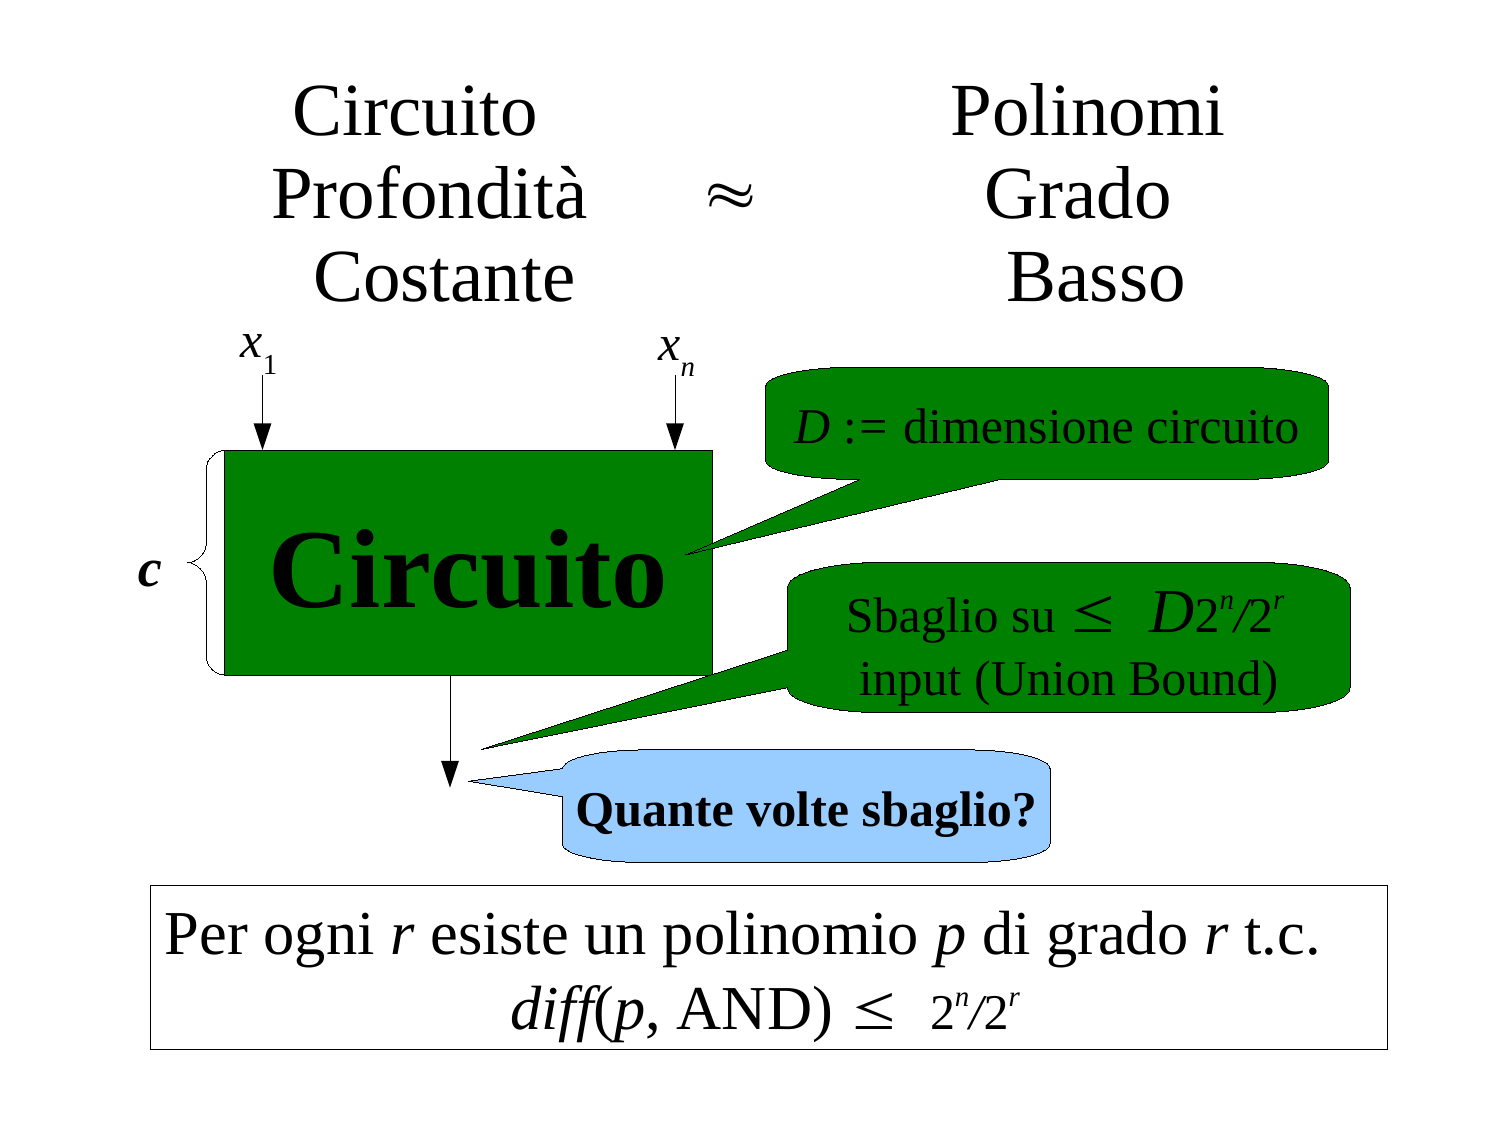

# Circuito Polinomi Profondità ≈ Grado Costante Basso
x1
xn
D := dimensione circuito
Circuito
c
Sbaglio su ≤ D2n/2r
input (Union Bound)
Quante volte sbaglio?
Per ogni r esiste un polinomio p di grado r t.c.
diff(p, AND) ≤ 2n/2r